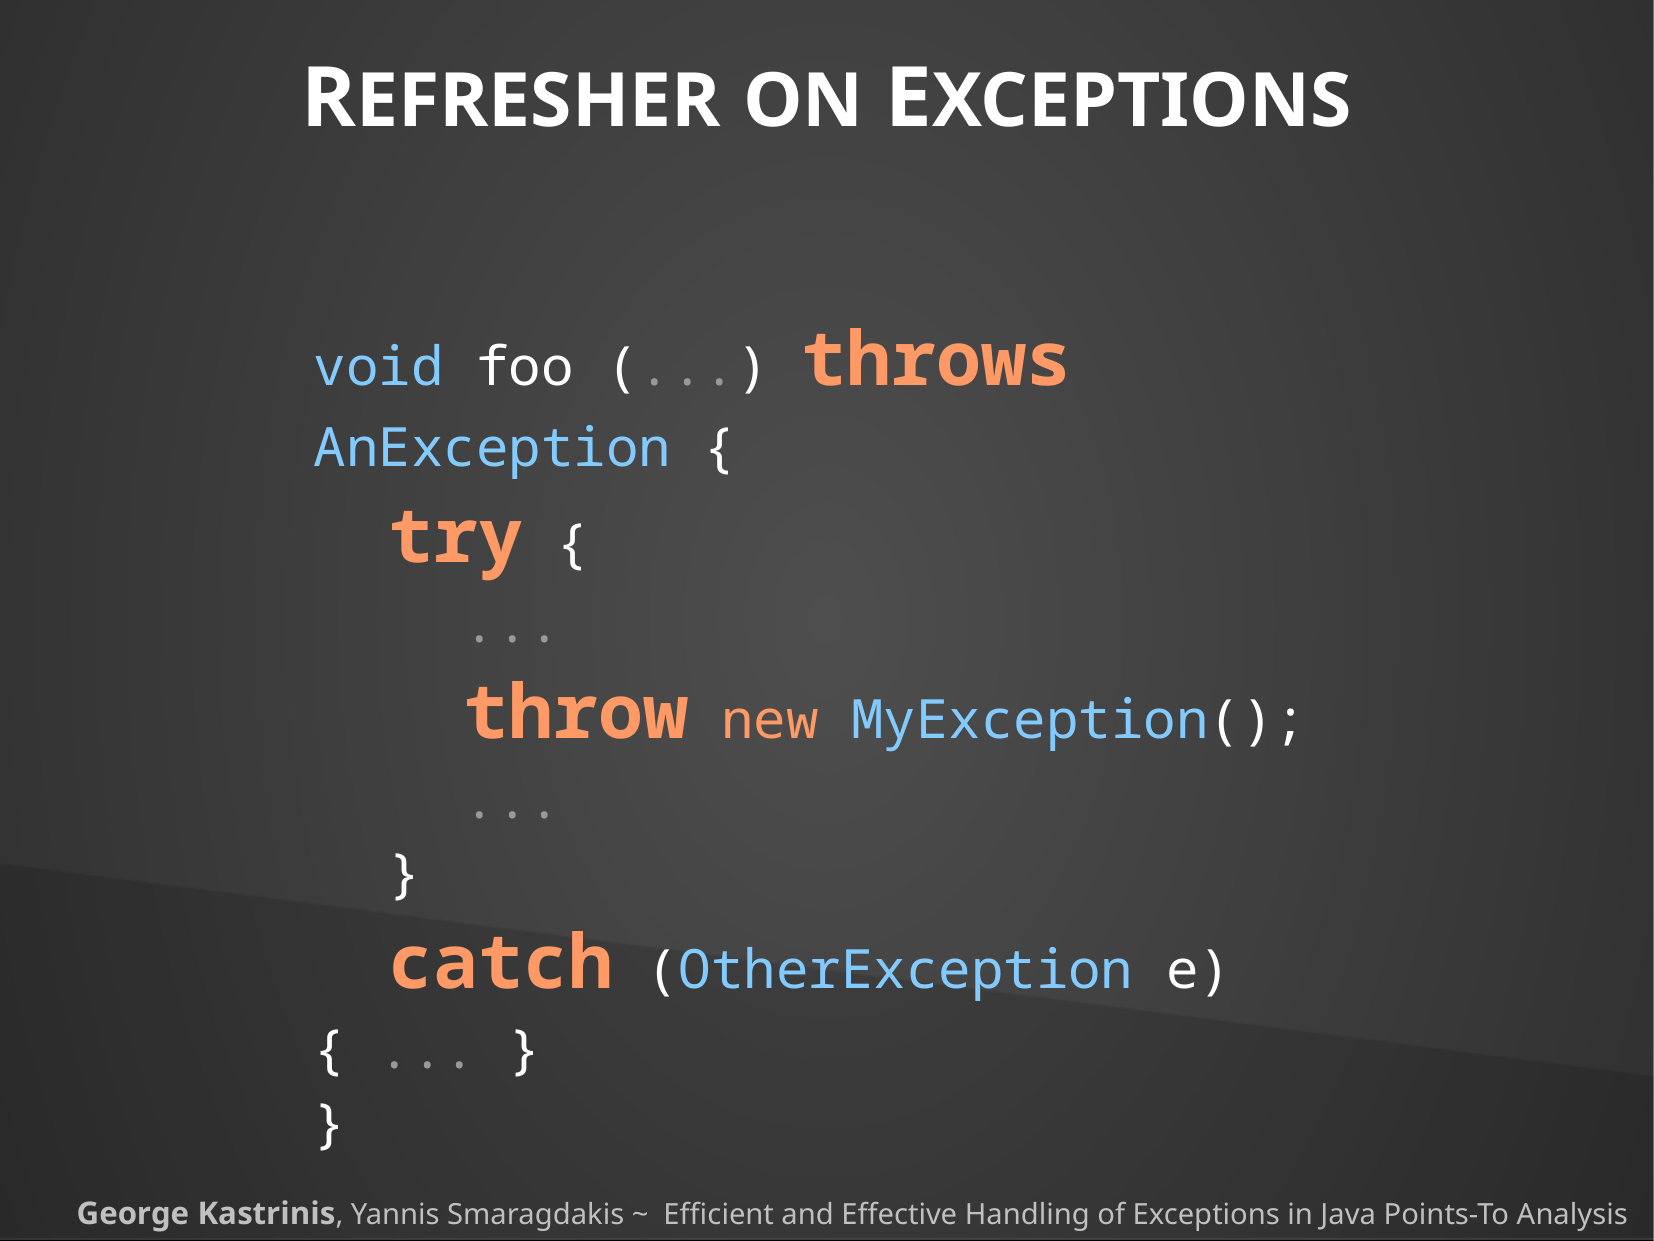

REFRESHER ON EXCEPTIONS
void foo (...) throws AnException {
	try {
		...
		throw new MyException();
		...
	}
	catch (OtherException e) { ... }
}